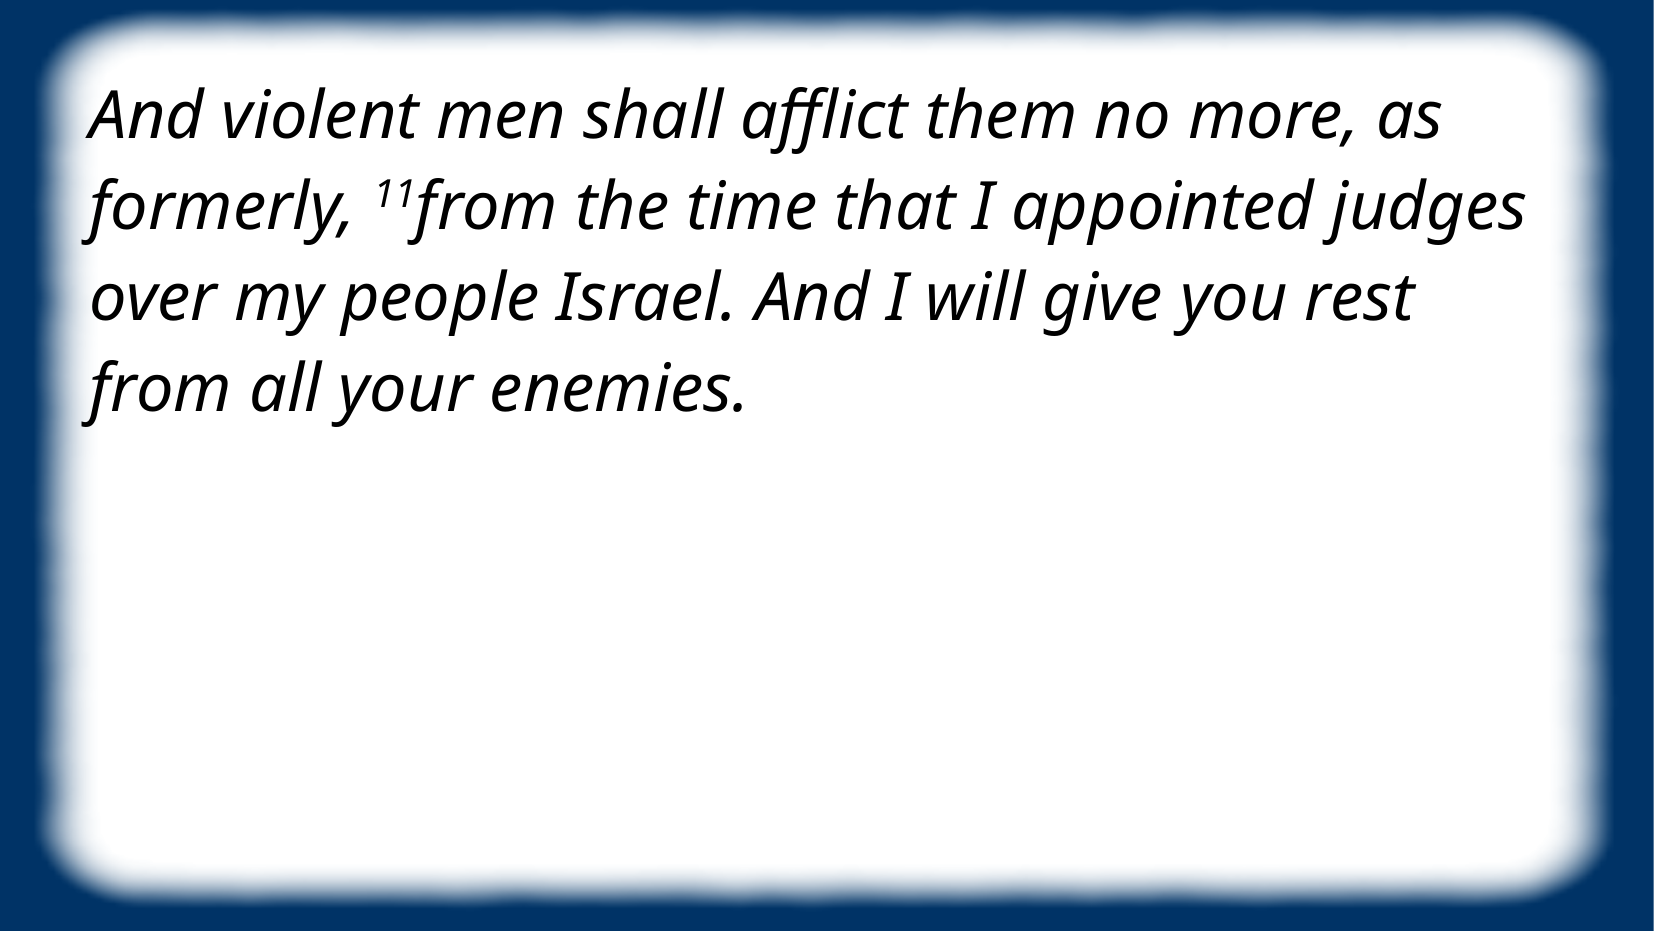

And violent men shall afflict them no more, as formerly, 11from the time that I appointed judges over my people Israel. And I will give you rest from all your enemies.